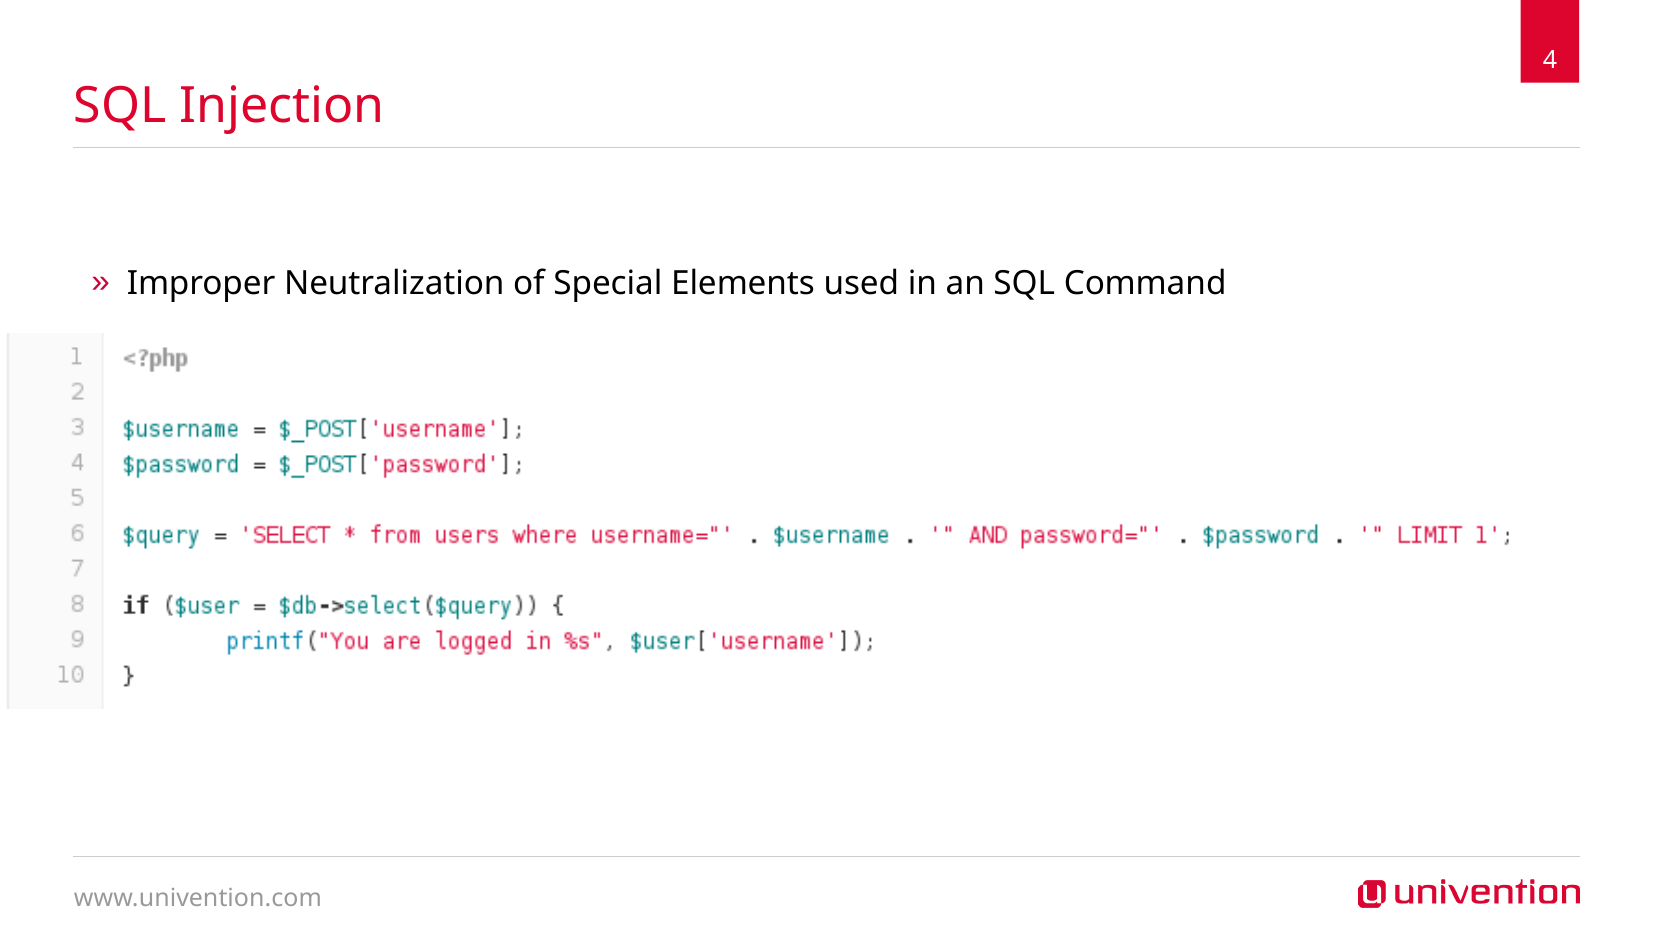

# SQL Injection
Improper Neutralization of Special Elements used in an SQL Command